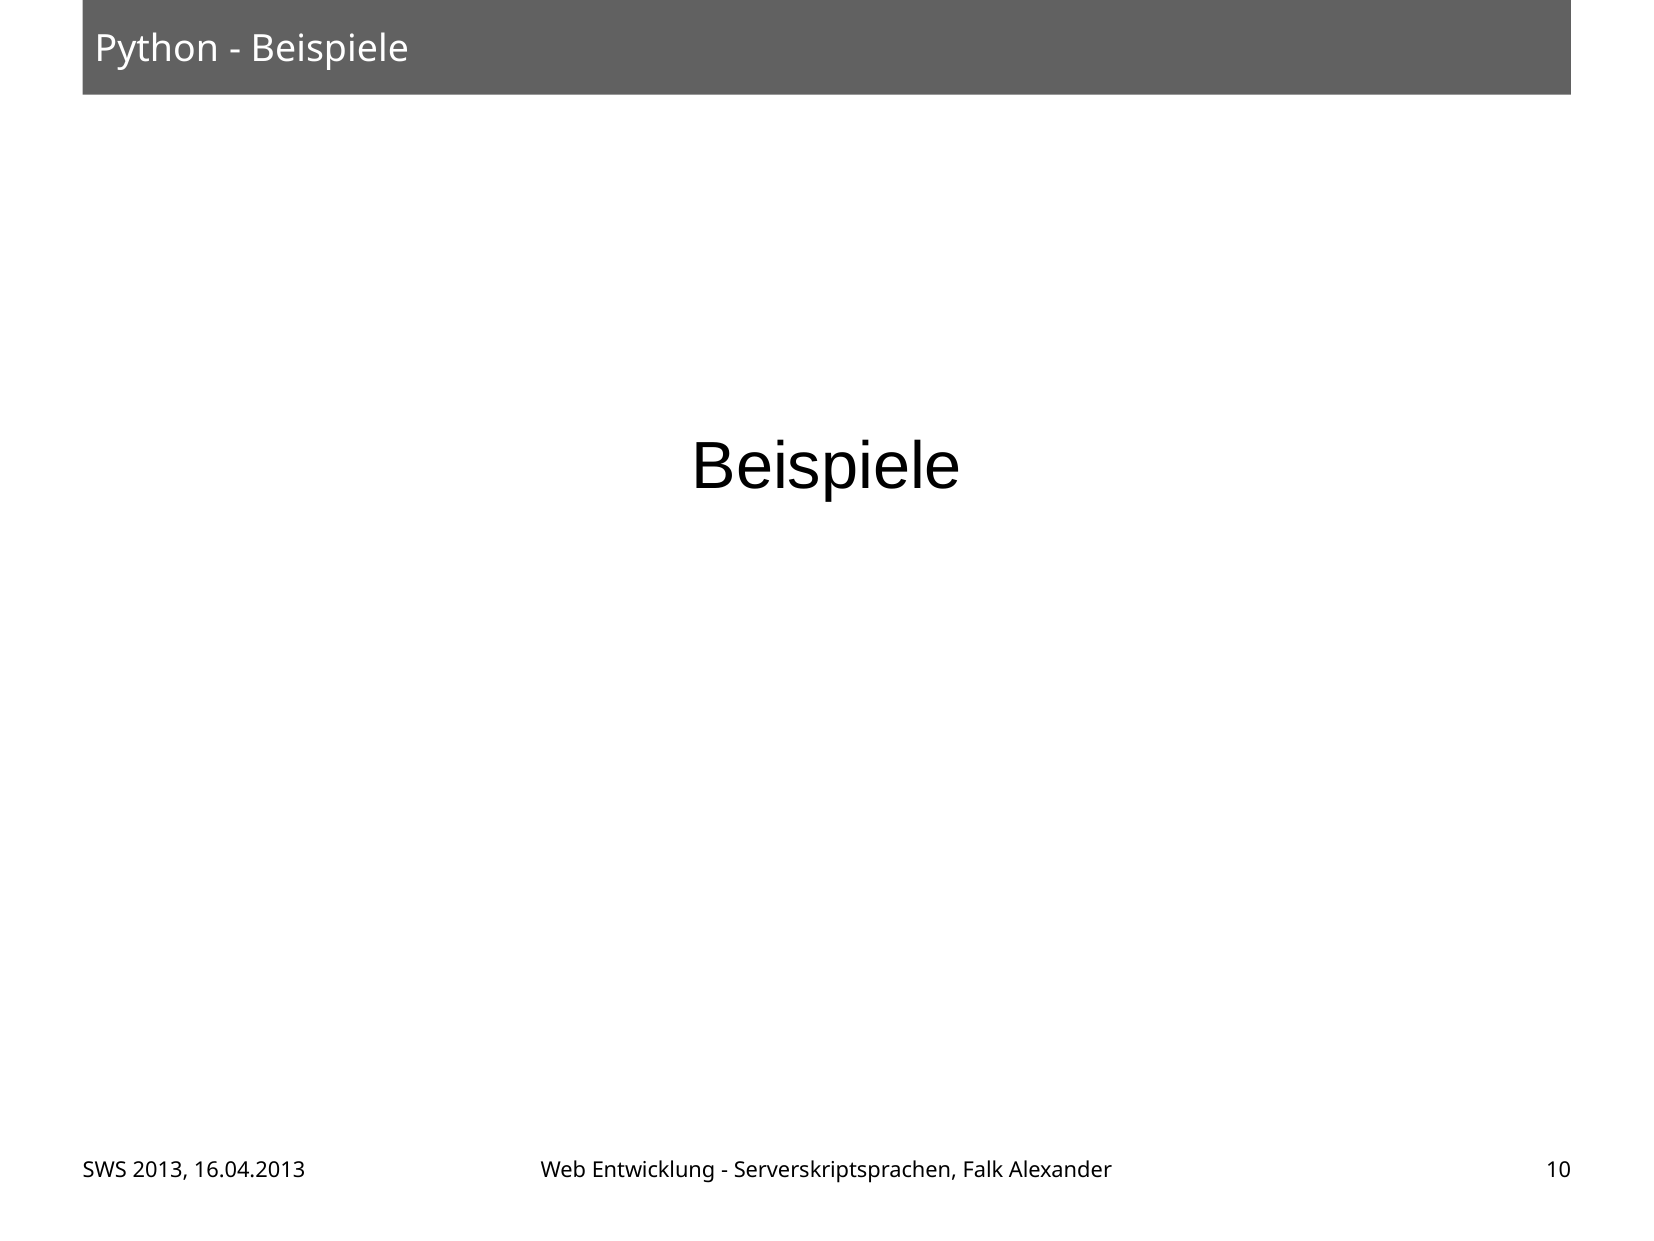

# Python - Beispiele
Beispiele
SWS 2013, 16.04.2013
Web Entwicklung - Serverskriptsprachen, Falk Alexander
10